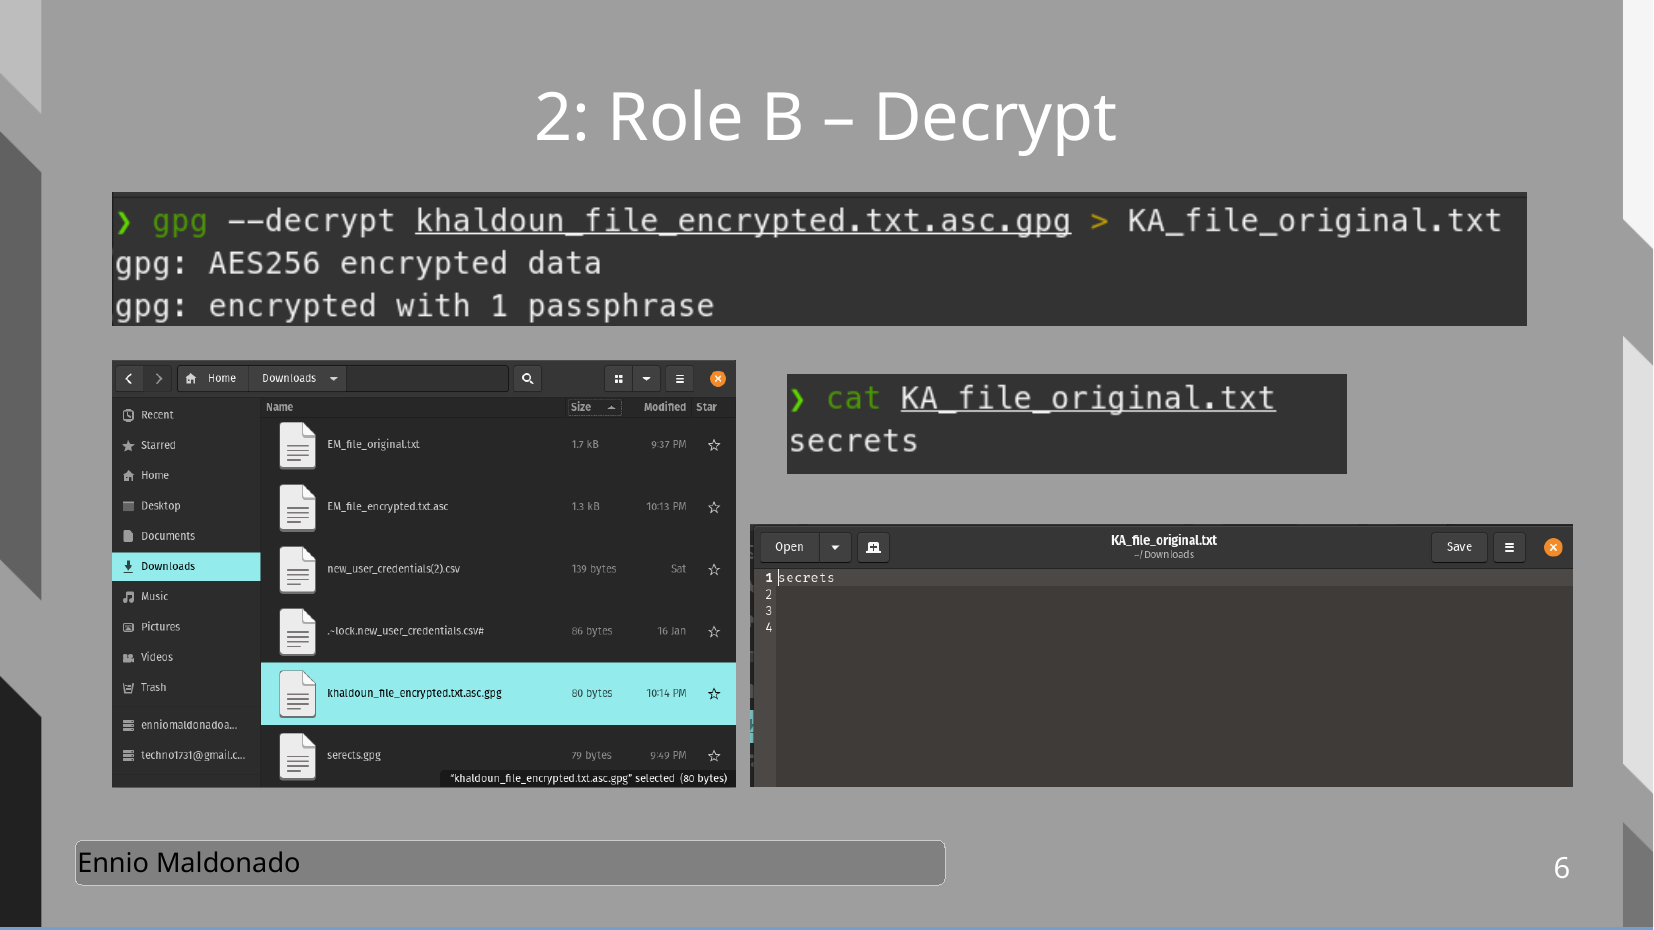

# 2: Role B – Decrypt
Ennio Maldonado
3 October 2020
Candy Clone
6